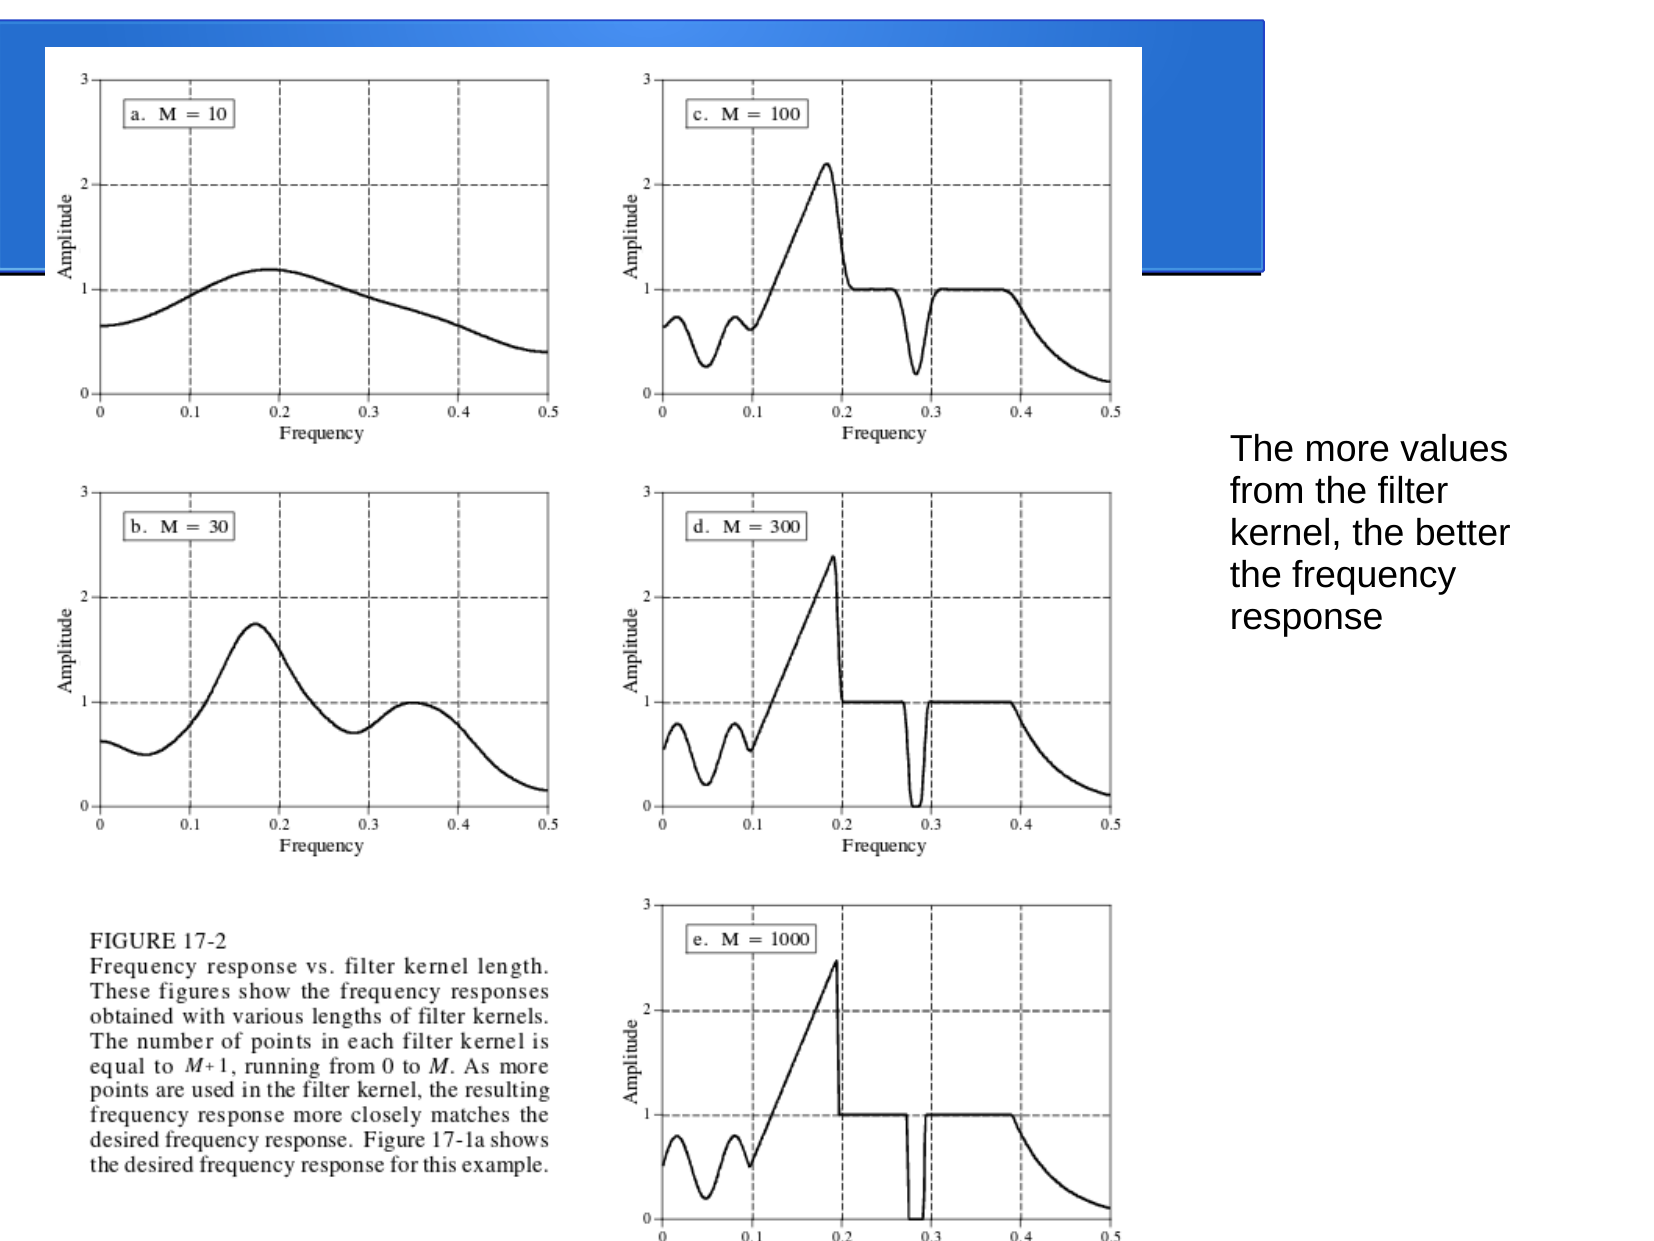

#
The more values from the filter kernel, the better the frequency response